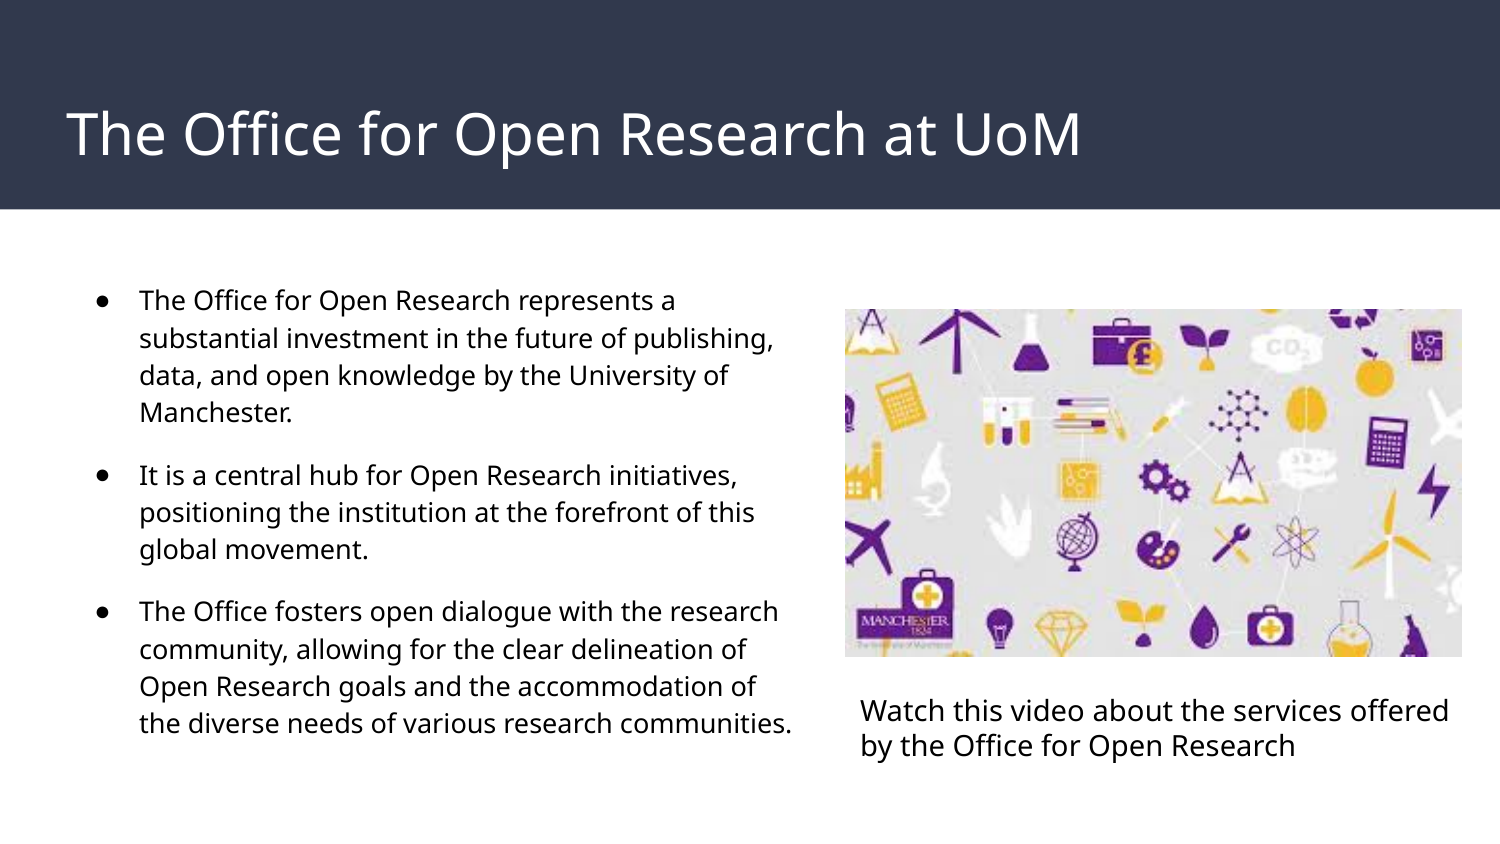

# The Office for Open Research at UoM
The Office for Open Research represents a substantial investment in the future of publishing, data, and open knowledge by the University of Manchester.
It is a central hub for Open Research initiatives, positioning the institution at the forefront of this global movement.
The Office fosters open dialogue with the research community, allowing for the clear delineation of Open Research goals and the accommodation of the diverse needs of various research communities.
Watch this video about the services offered by the Office for Open Research